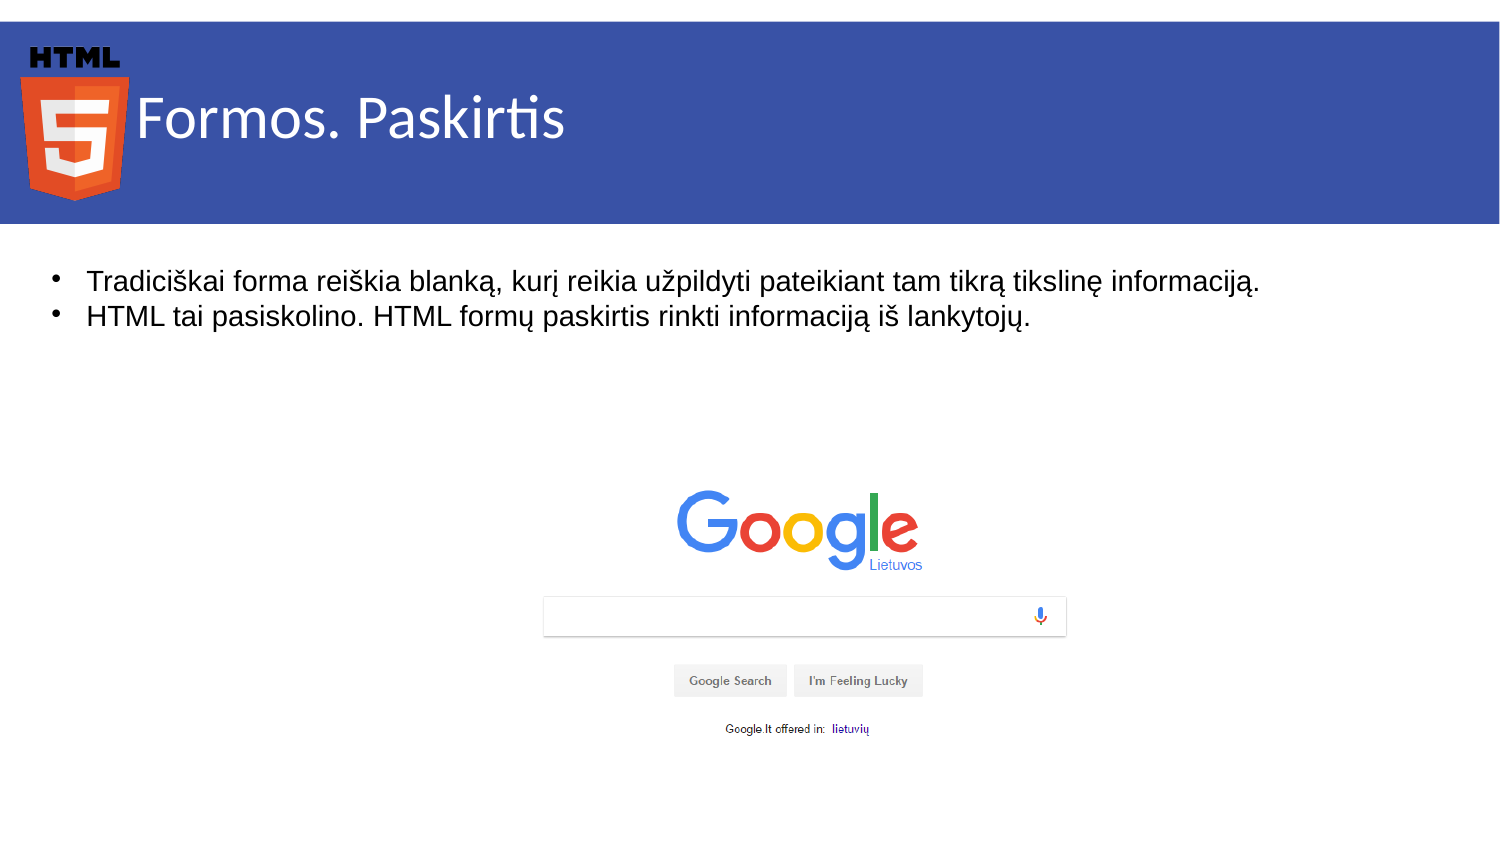

Formos. Paskirtis
Tradiciškai forma reiškia blanką, kurį reikia užpildyti pateikiant tam tikrą tikslinę informaciją.
HTML tai pasiskolino. HTML formų paskirtis rinkti informaciją iš lankytojų.